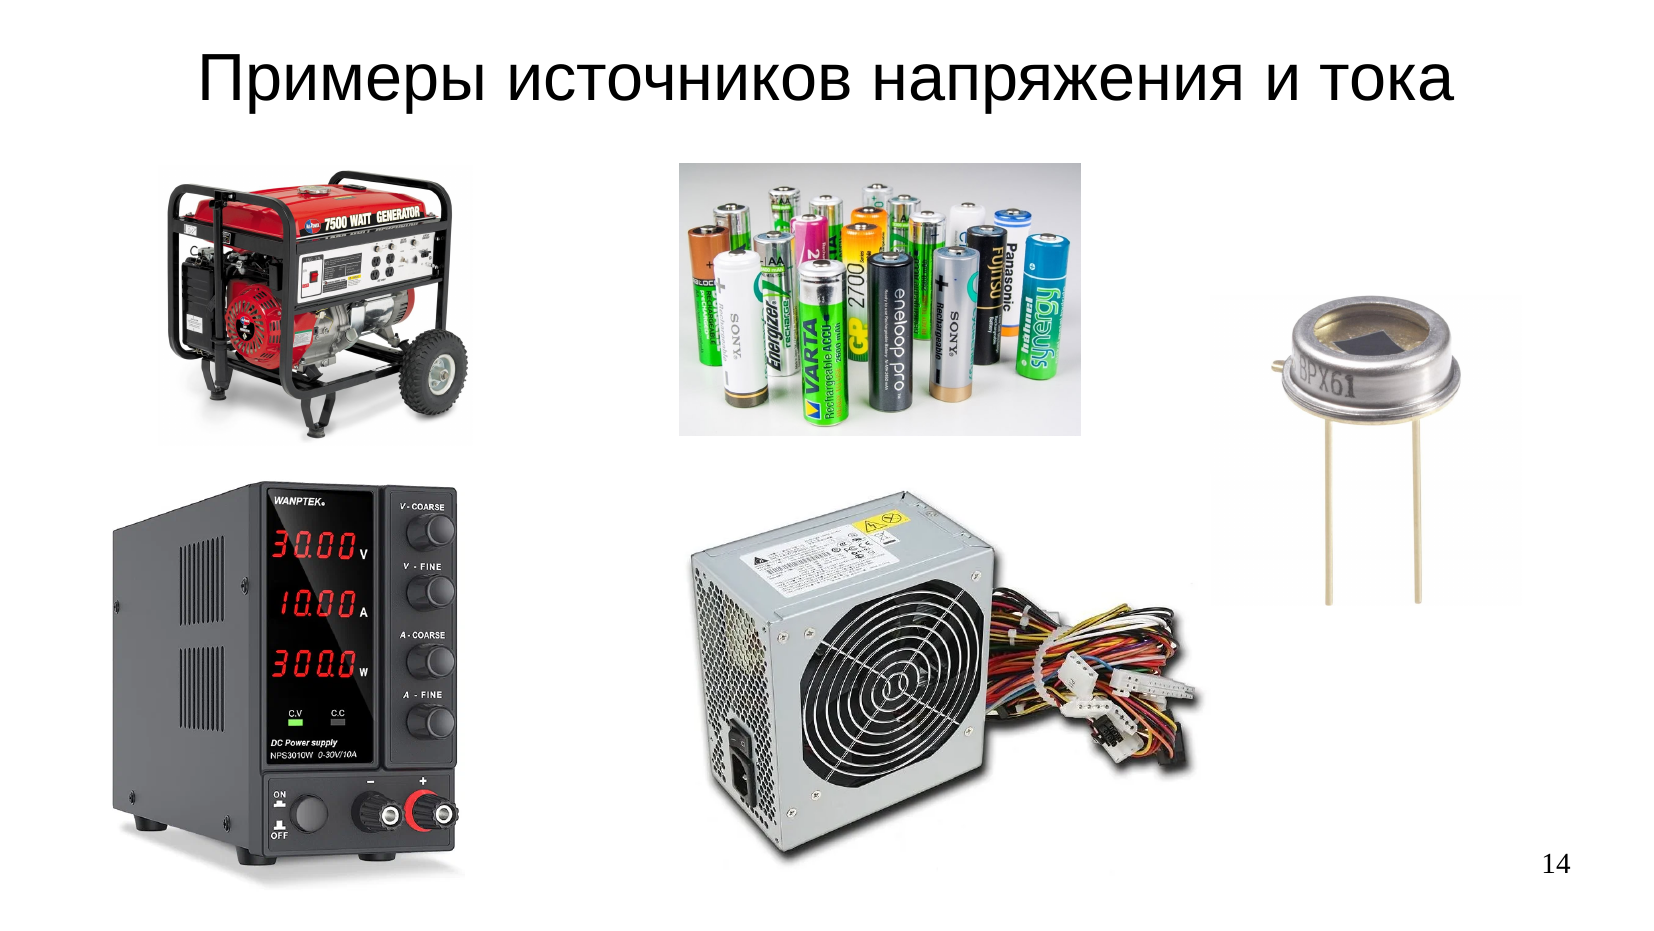

# Примеры источников напряжения и тока
14